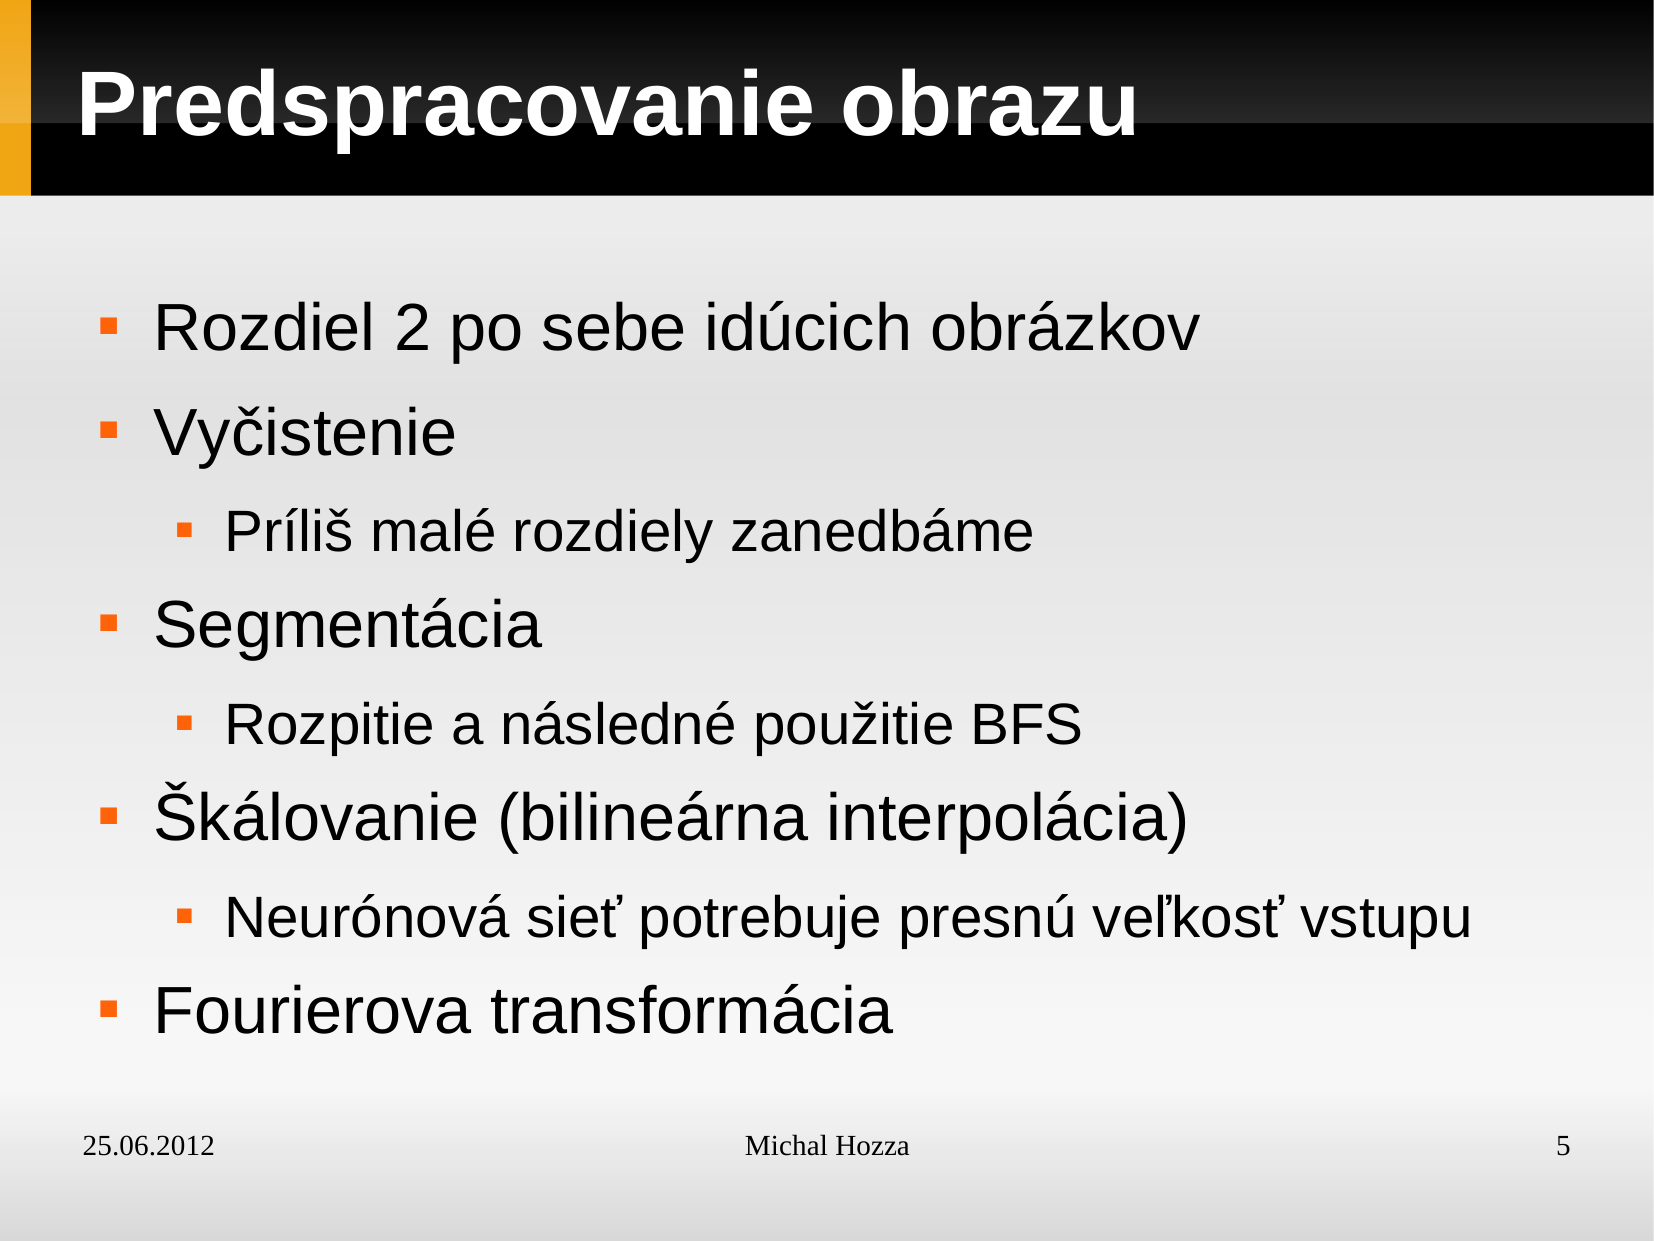

# Predspracovanie obrazu
Rozdiel 2 po sebe idúcich obrázkov
Vyčistenie
Príliš malé rozdiely zanedbáme
Segmentácia
Rozpitie a následné použitie BFS
Škálovanie (bilineárna interpolácia)
Neurónová sieť potrebuje presnú veľkosť vstupu
Fourierova transformácia
25.06.2012
Michal Hozza
5